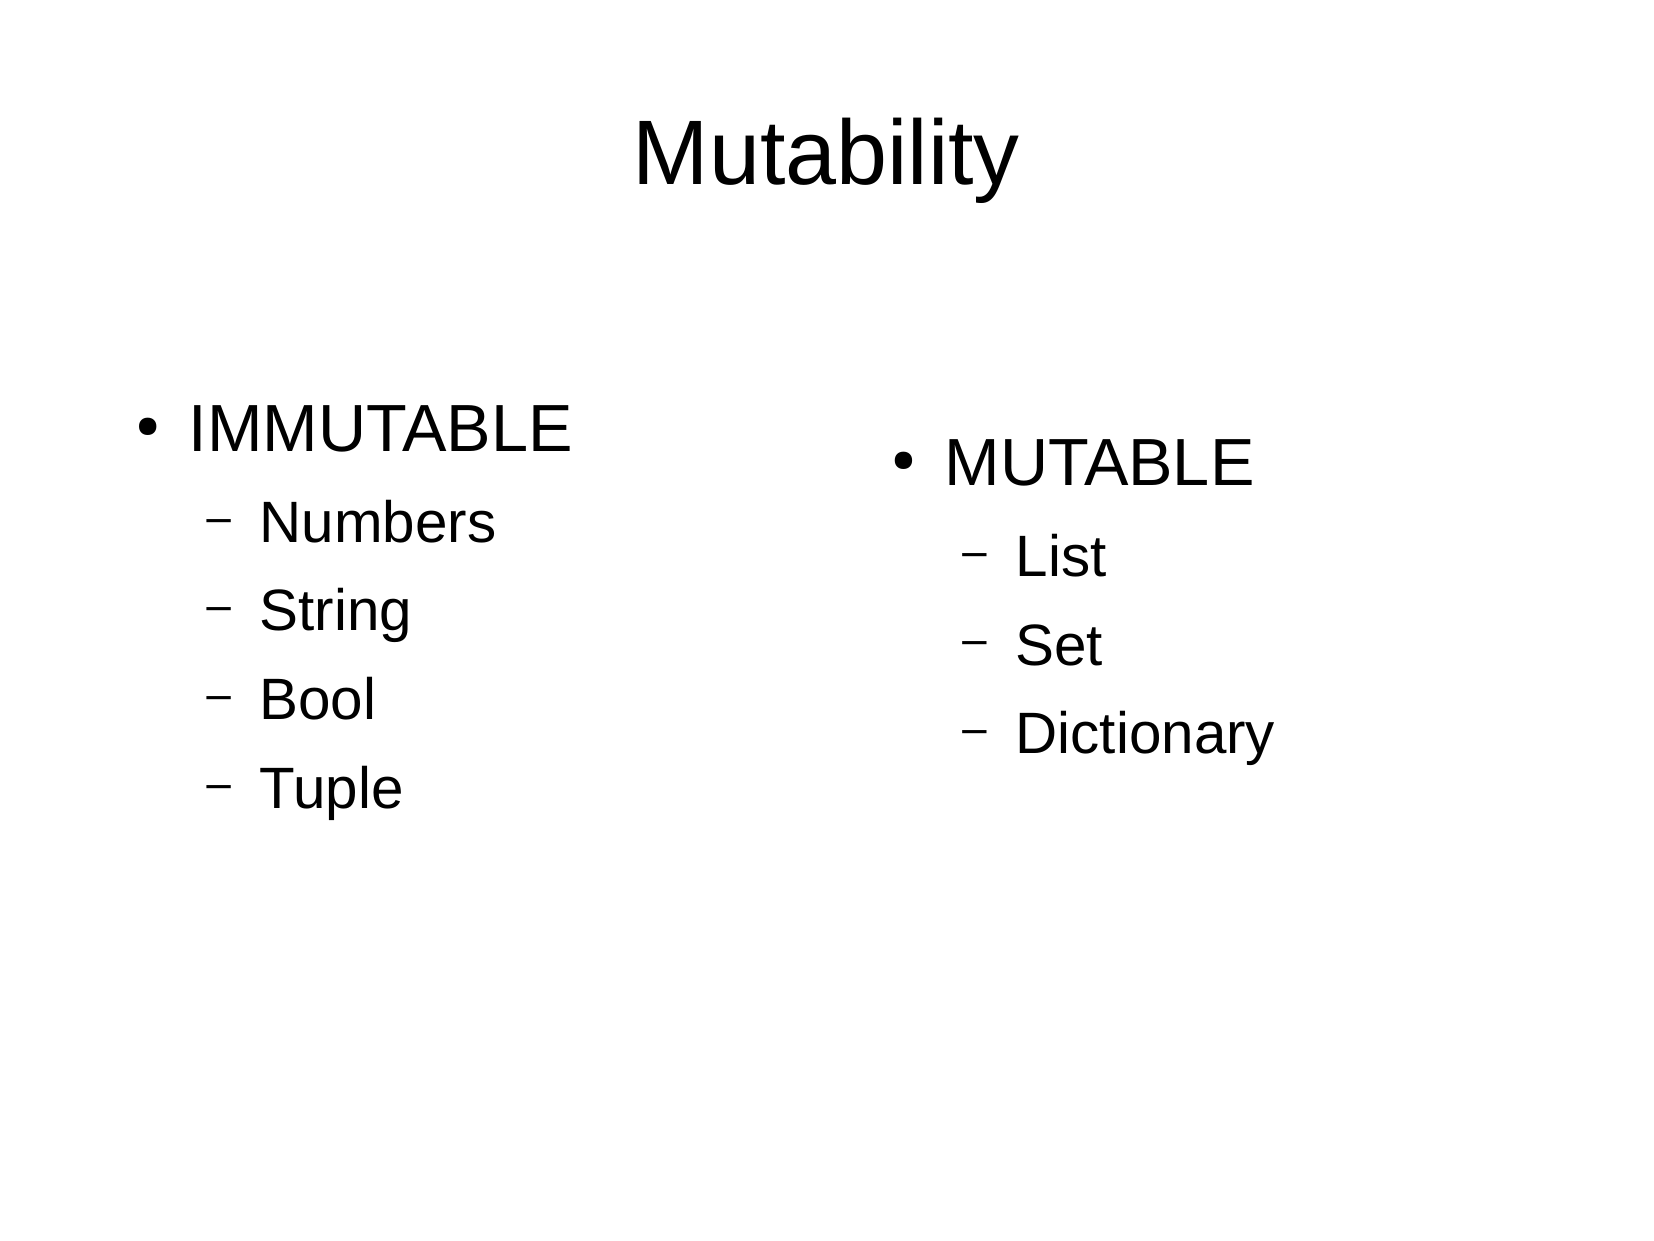

# Mutability
IMMUTABLE
Numbers
String
Bool
Tuple
MUTABLE
List
Set
Dictionary